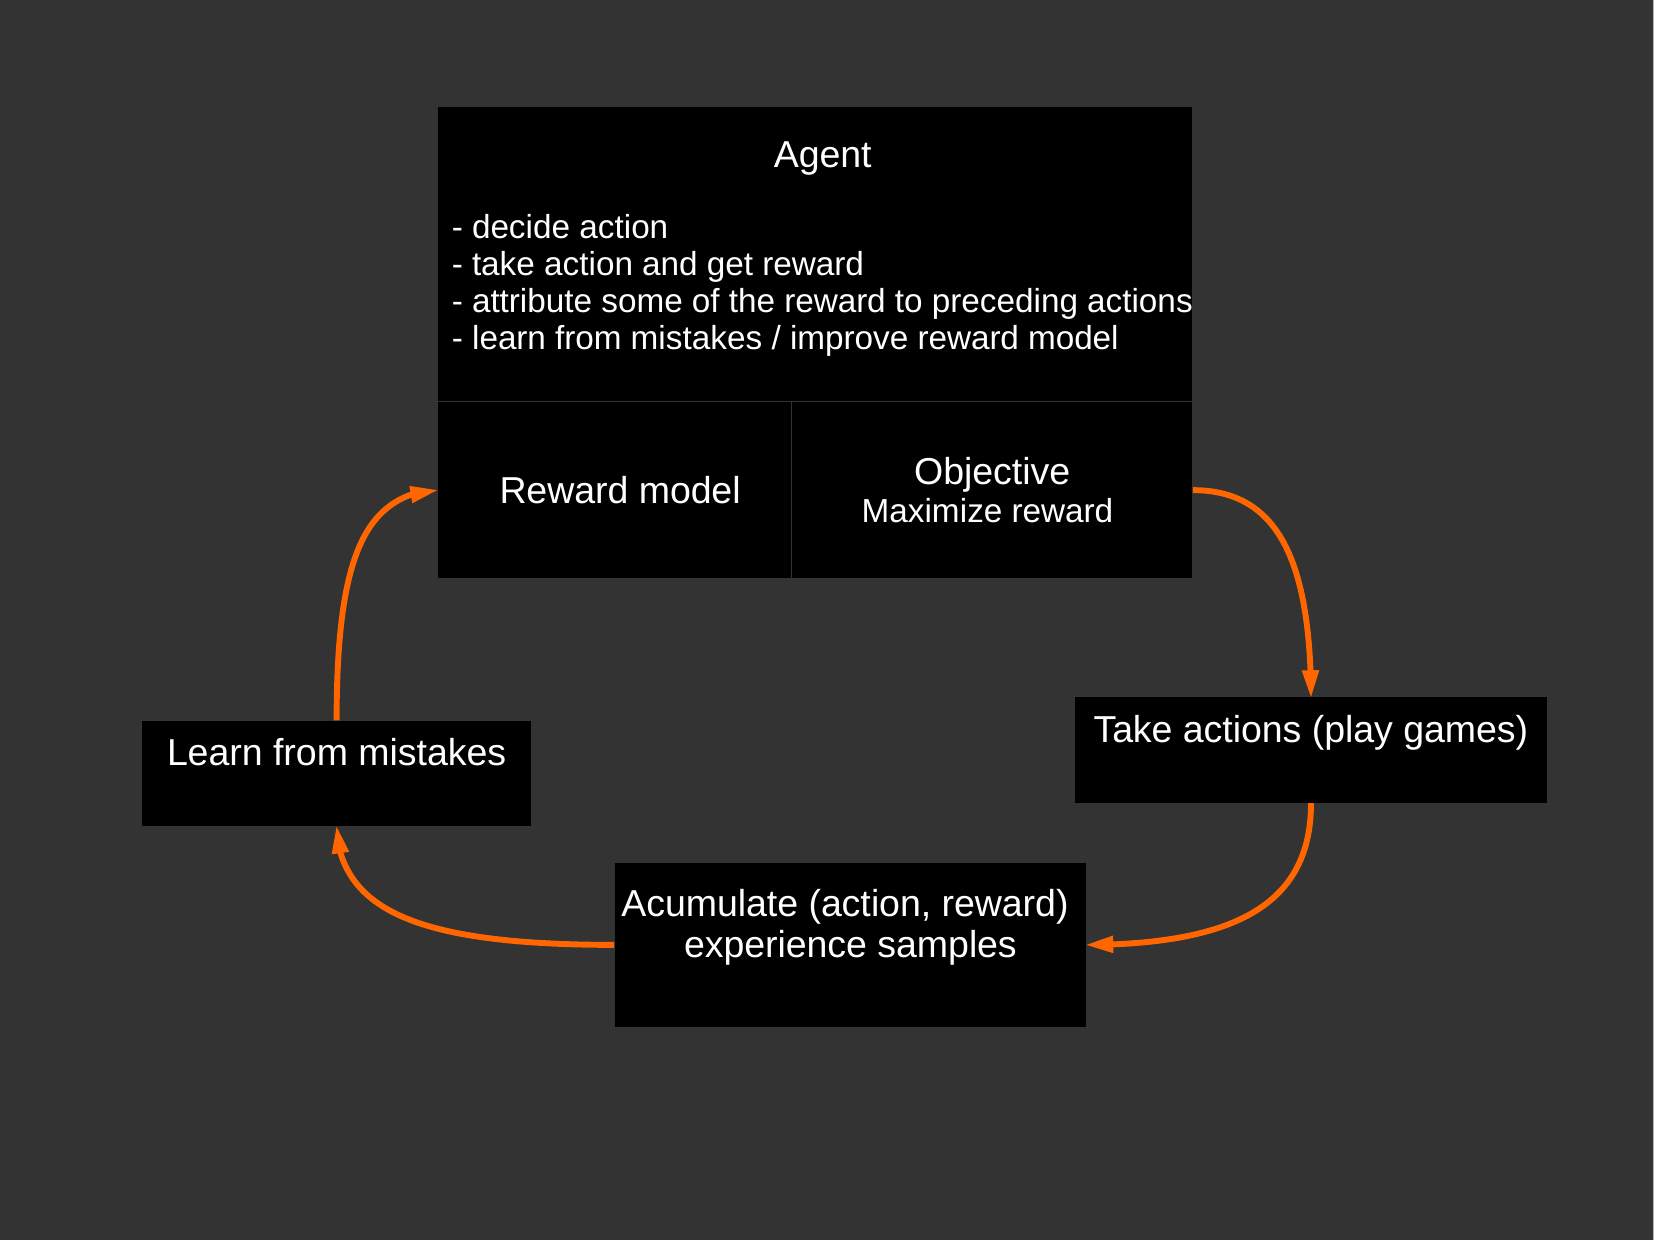

Agent
- decide action
- take action and get reward
- attribute some of the reward to preceding actions
- learn from mistakes / improve reward model
Reward model
Objective
Maximize reward
Take actions (play games)
Learn from mistakes
Acumulate (action, reward)
experience samples